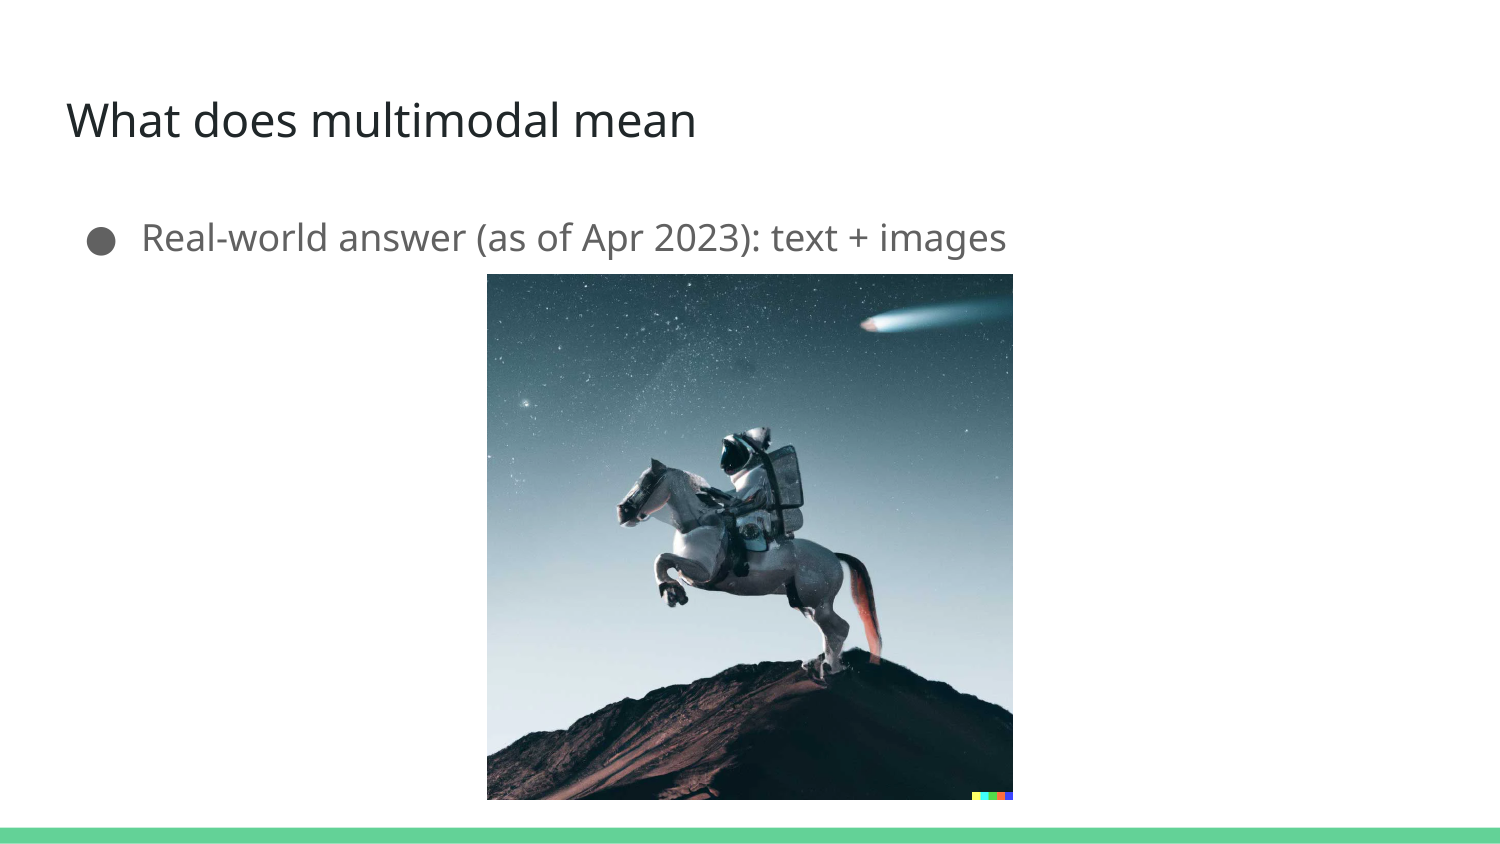

# What does multimodal mean
Real-world answer (as of Apr 2023): text + images